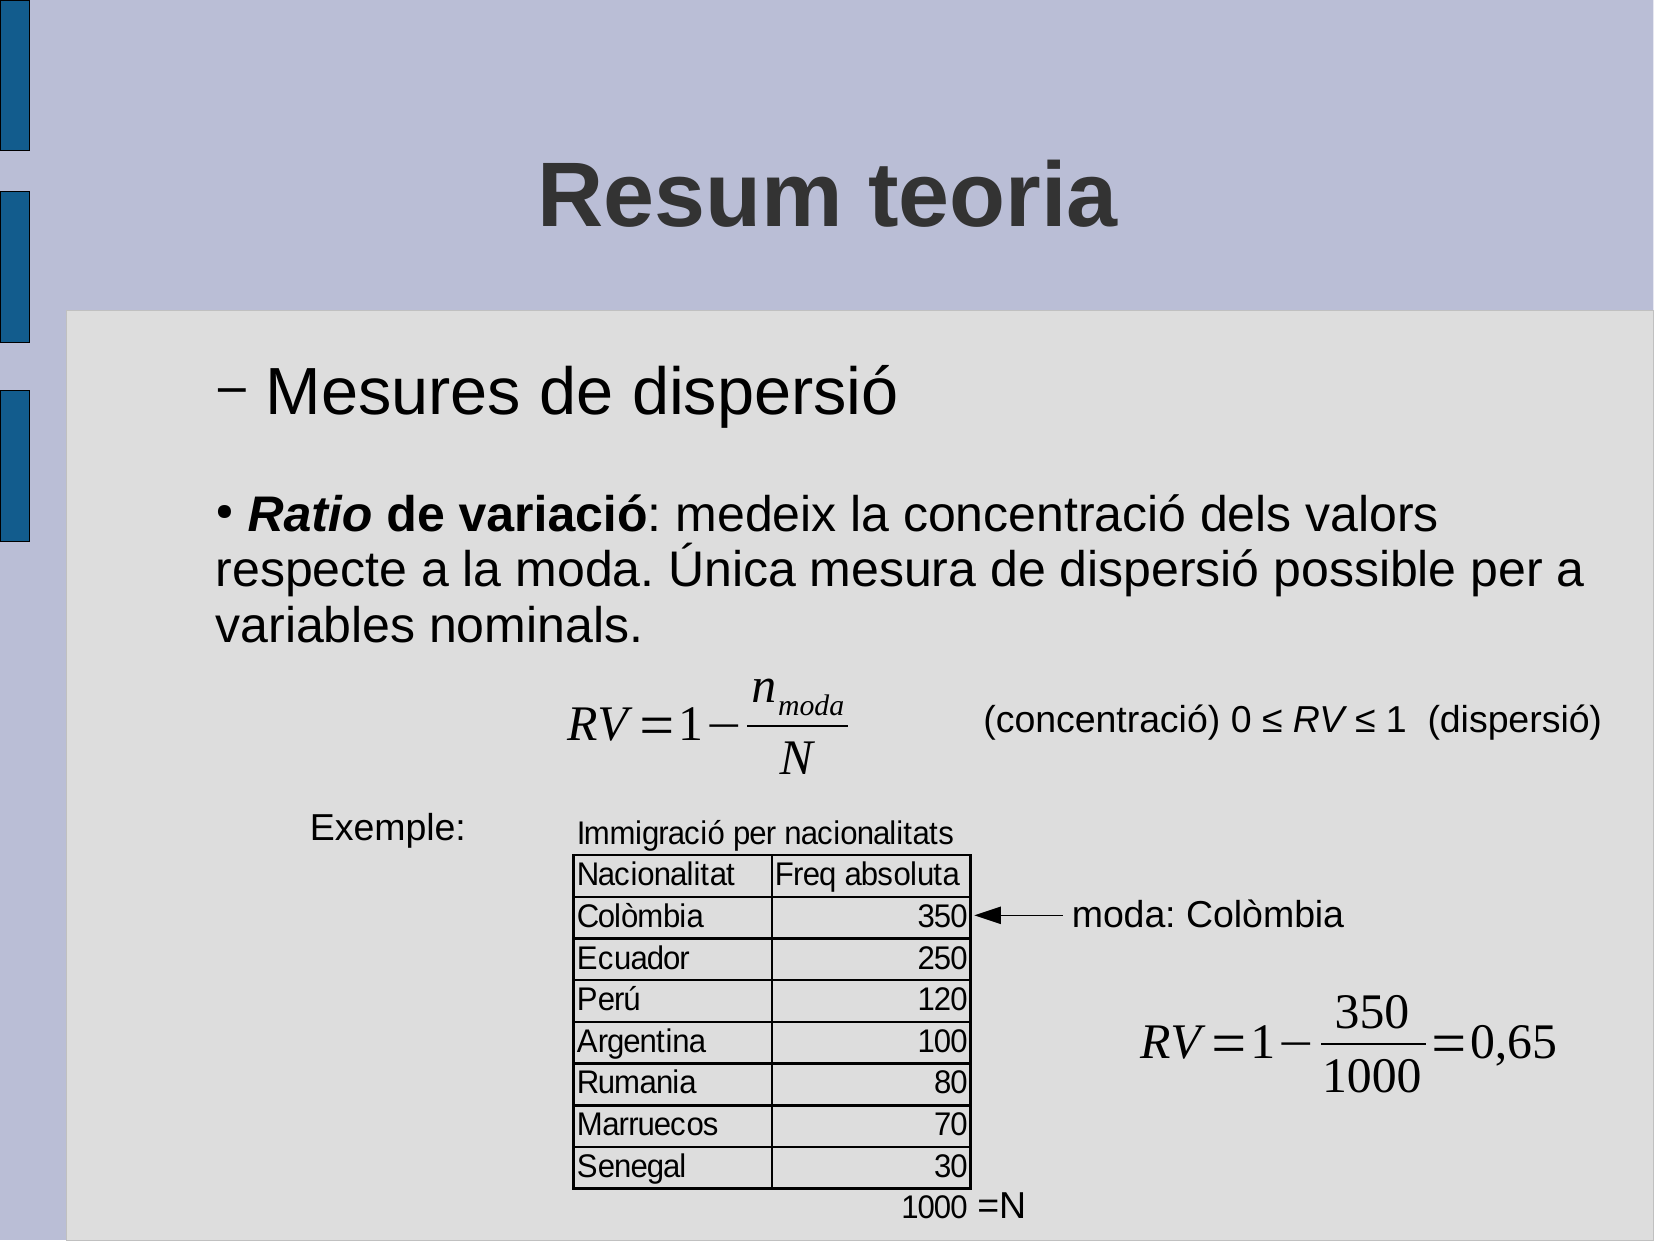

# Resum teoria
Mesures de dispersió
 Ratio de variació: medeix la concentració dels valors respecte a la moda. Única mesura de dispersió possible per a variables nominals.
(concentració) 0 ≤ RV ≤ 1 (dispersió)
Exemple:
moda: Colòmbia
=N